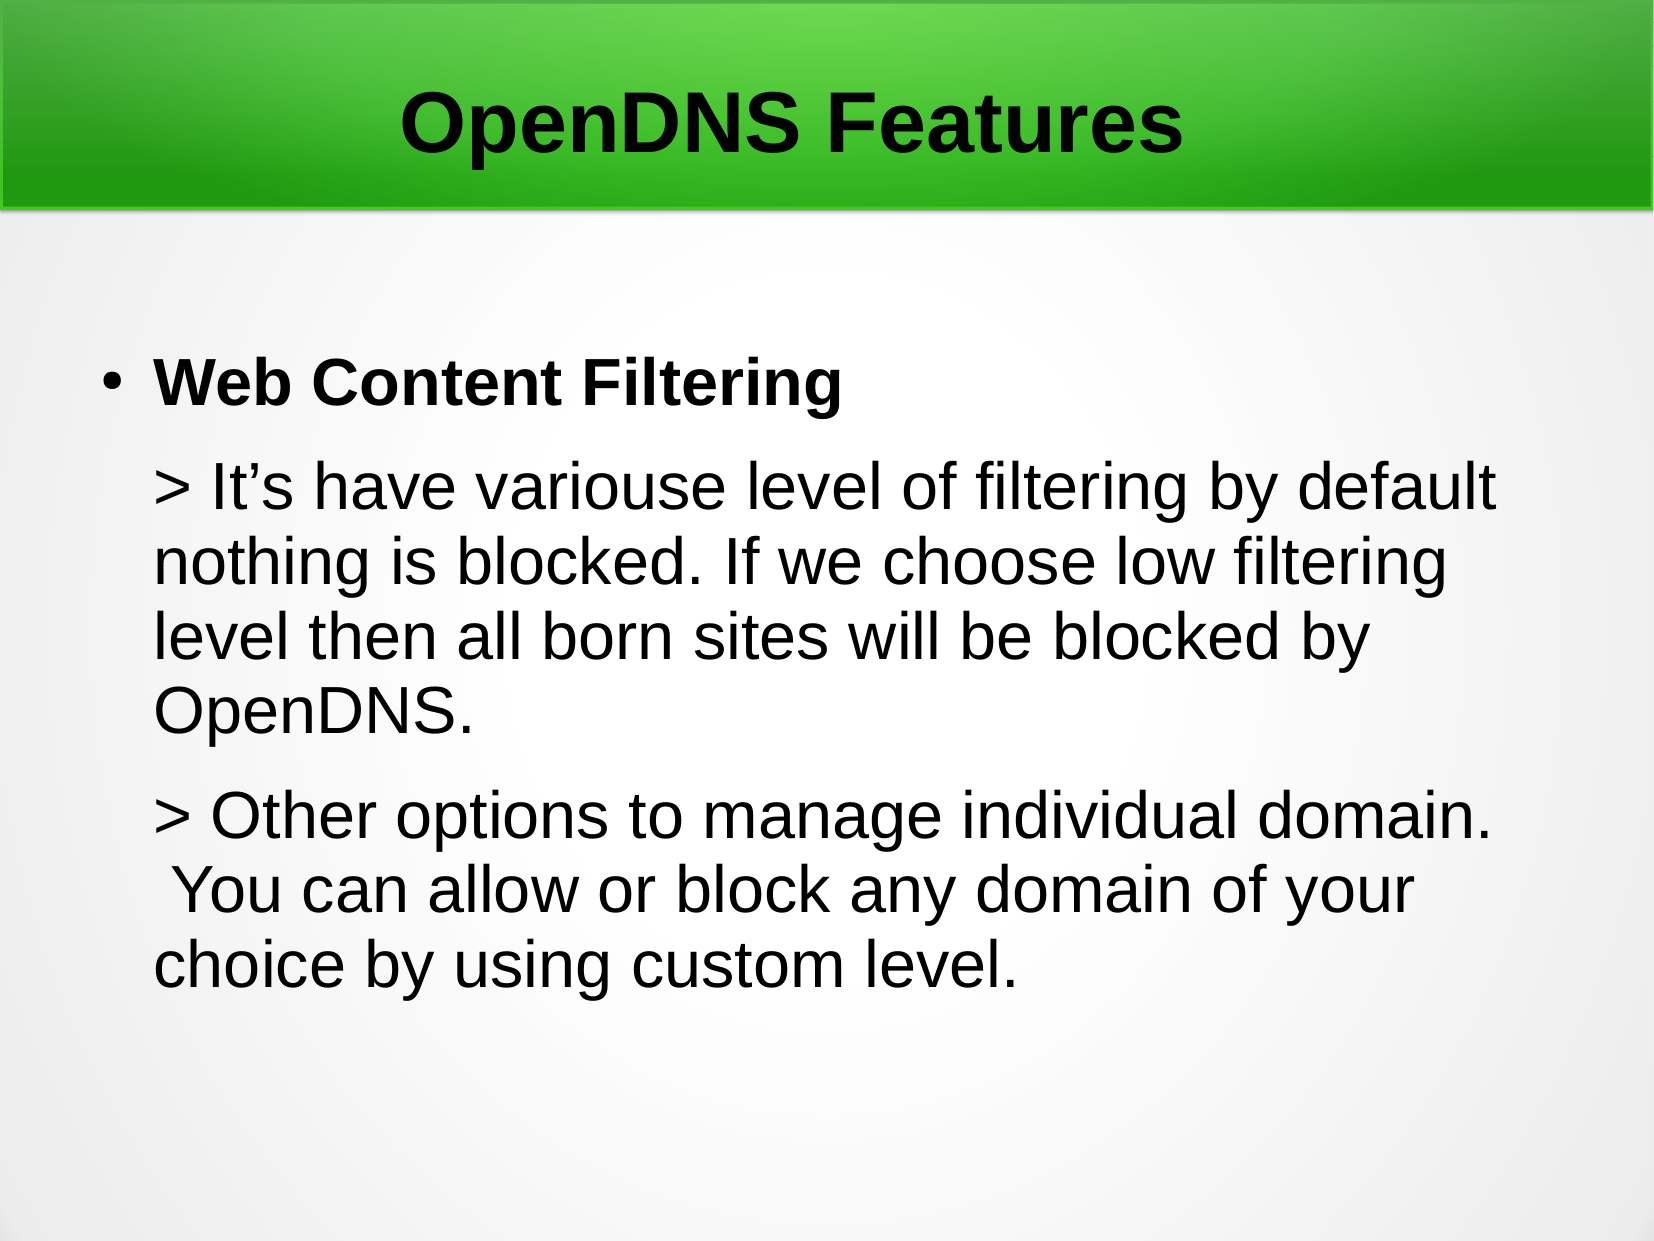

# OpenDNS Features
Web Content Filtering
> It’s have variouse level of filtering by default nothing is blocked. If we choose low filtering level then all born sites will be blocked by OpenDNS.
> Other options to manage individual domain. You can allow or block any domain of your choice by using custom level.